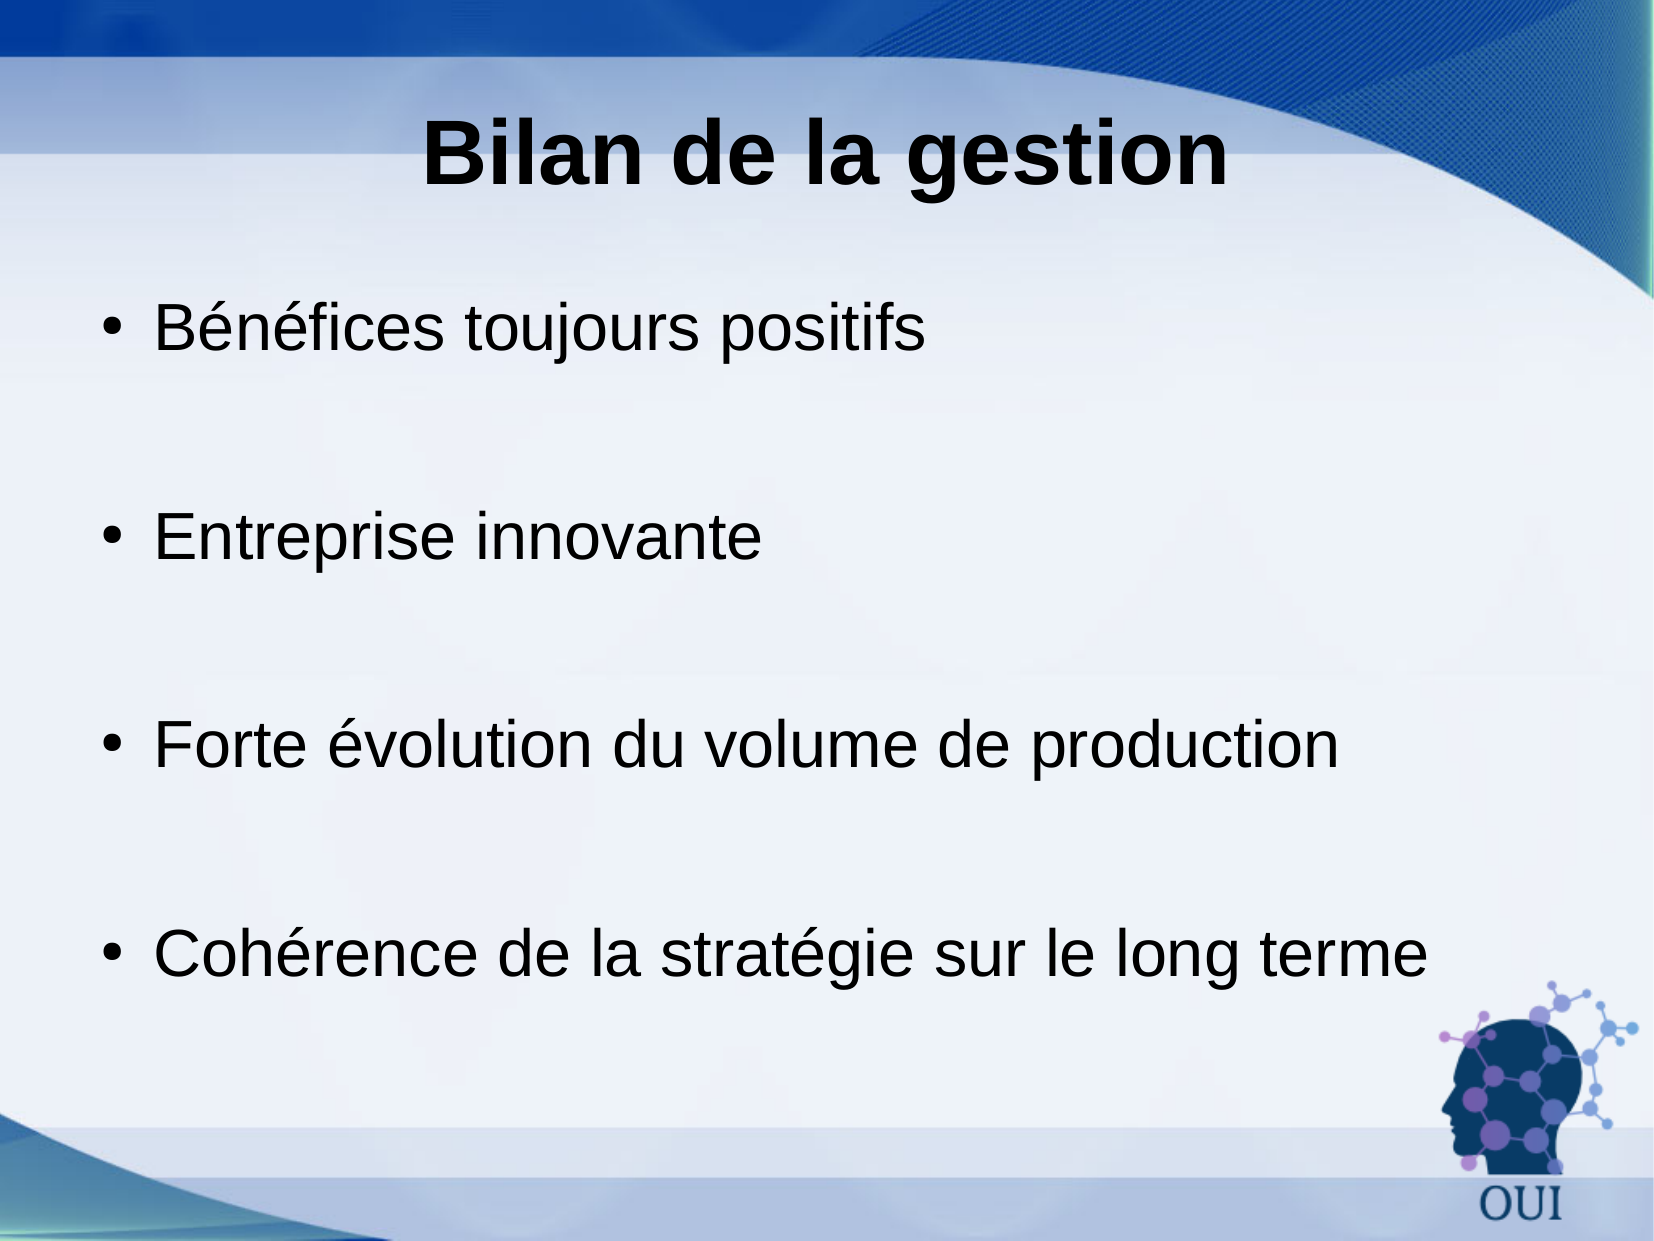

# Bilan de la gestion
Bénéfices toujours positifs
Entreprise innovante
Forte évolution du volume de production
Cohérence de la stratégie sur le long terme